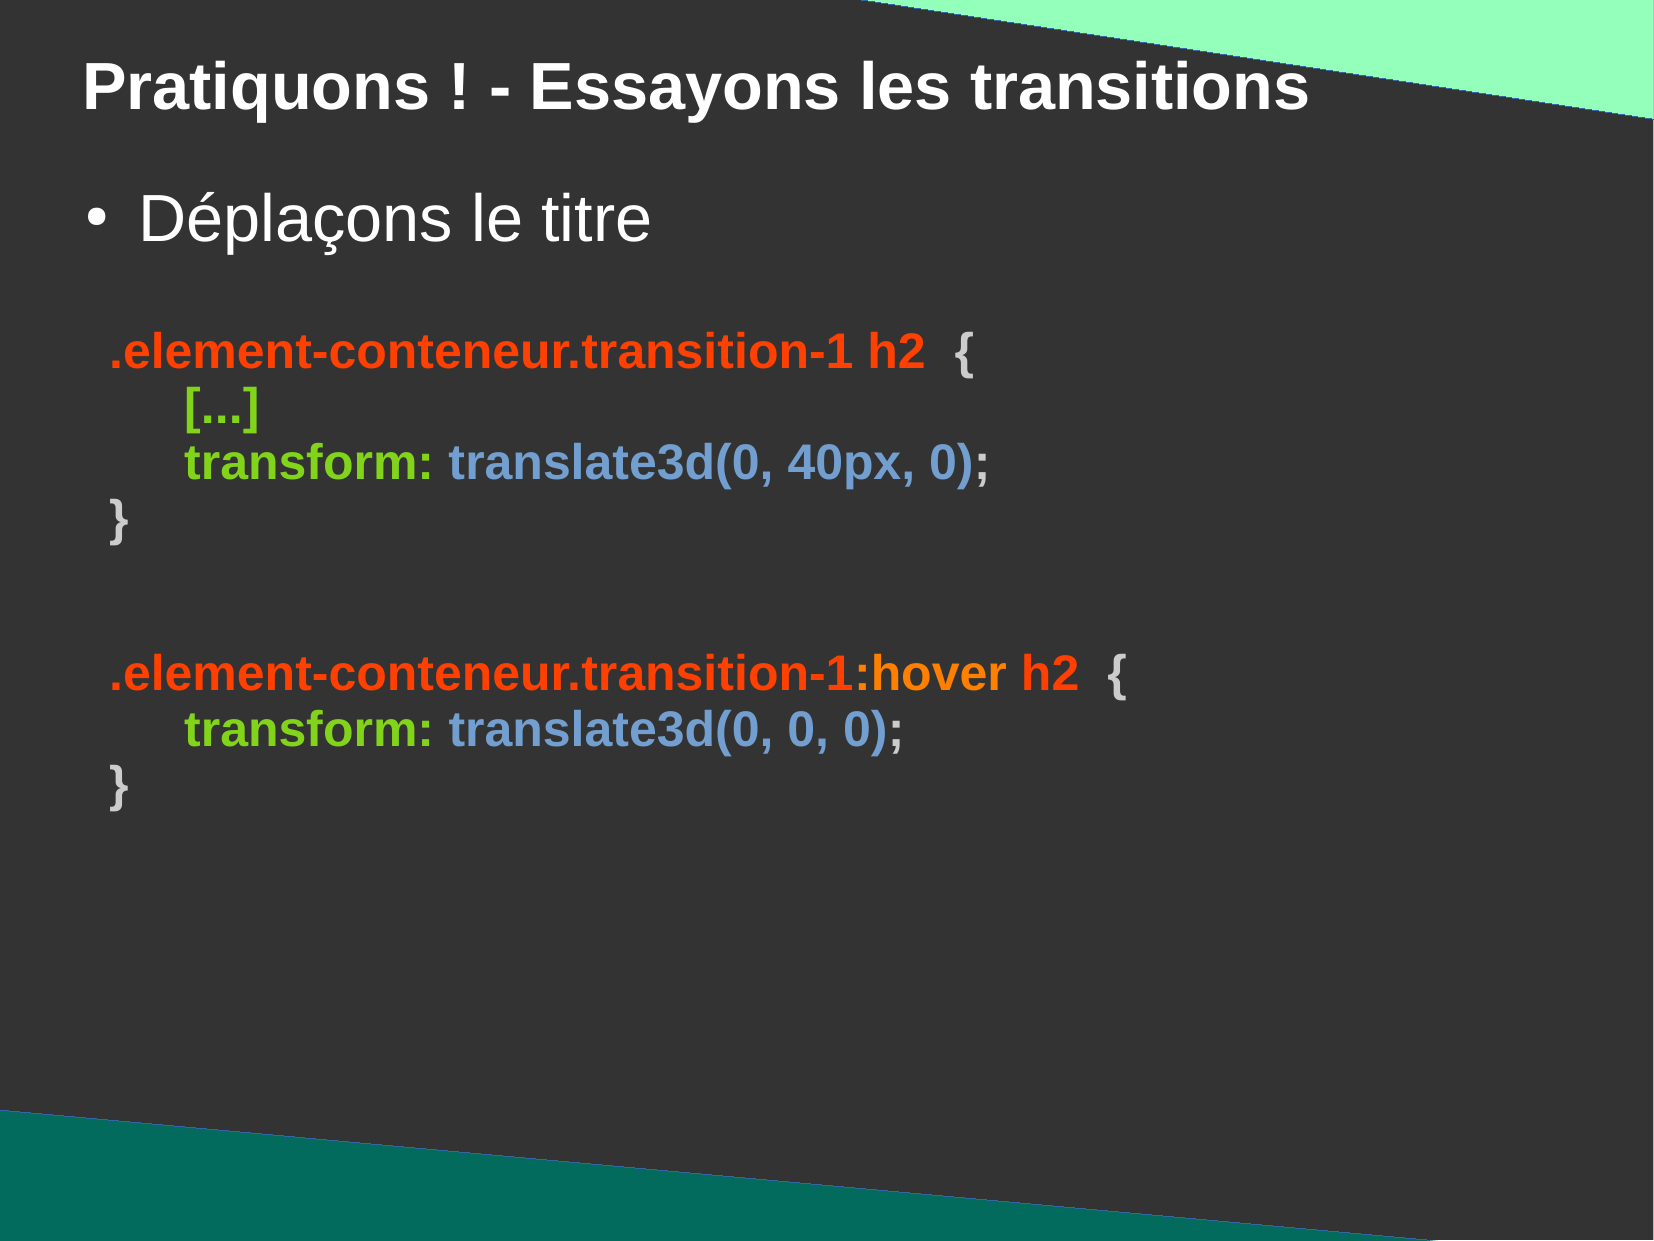

# Pratiquons ! - Essayons les transitions
Déplaçons le titre
.element-conteneur.transition-1 h2 {
	[...]
	transform: translate3d(0, 40px, 0);
}
.element-conteneur.transition-1:hover h2 {
	transform: translate3d(0, 0, 0);
}